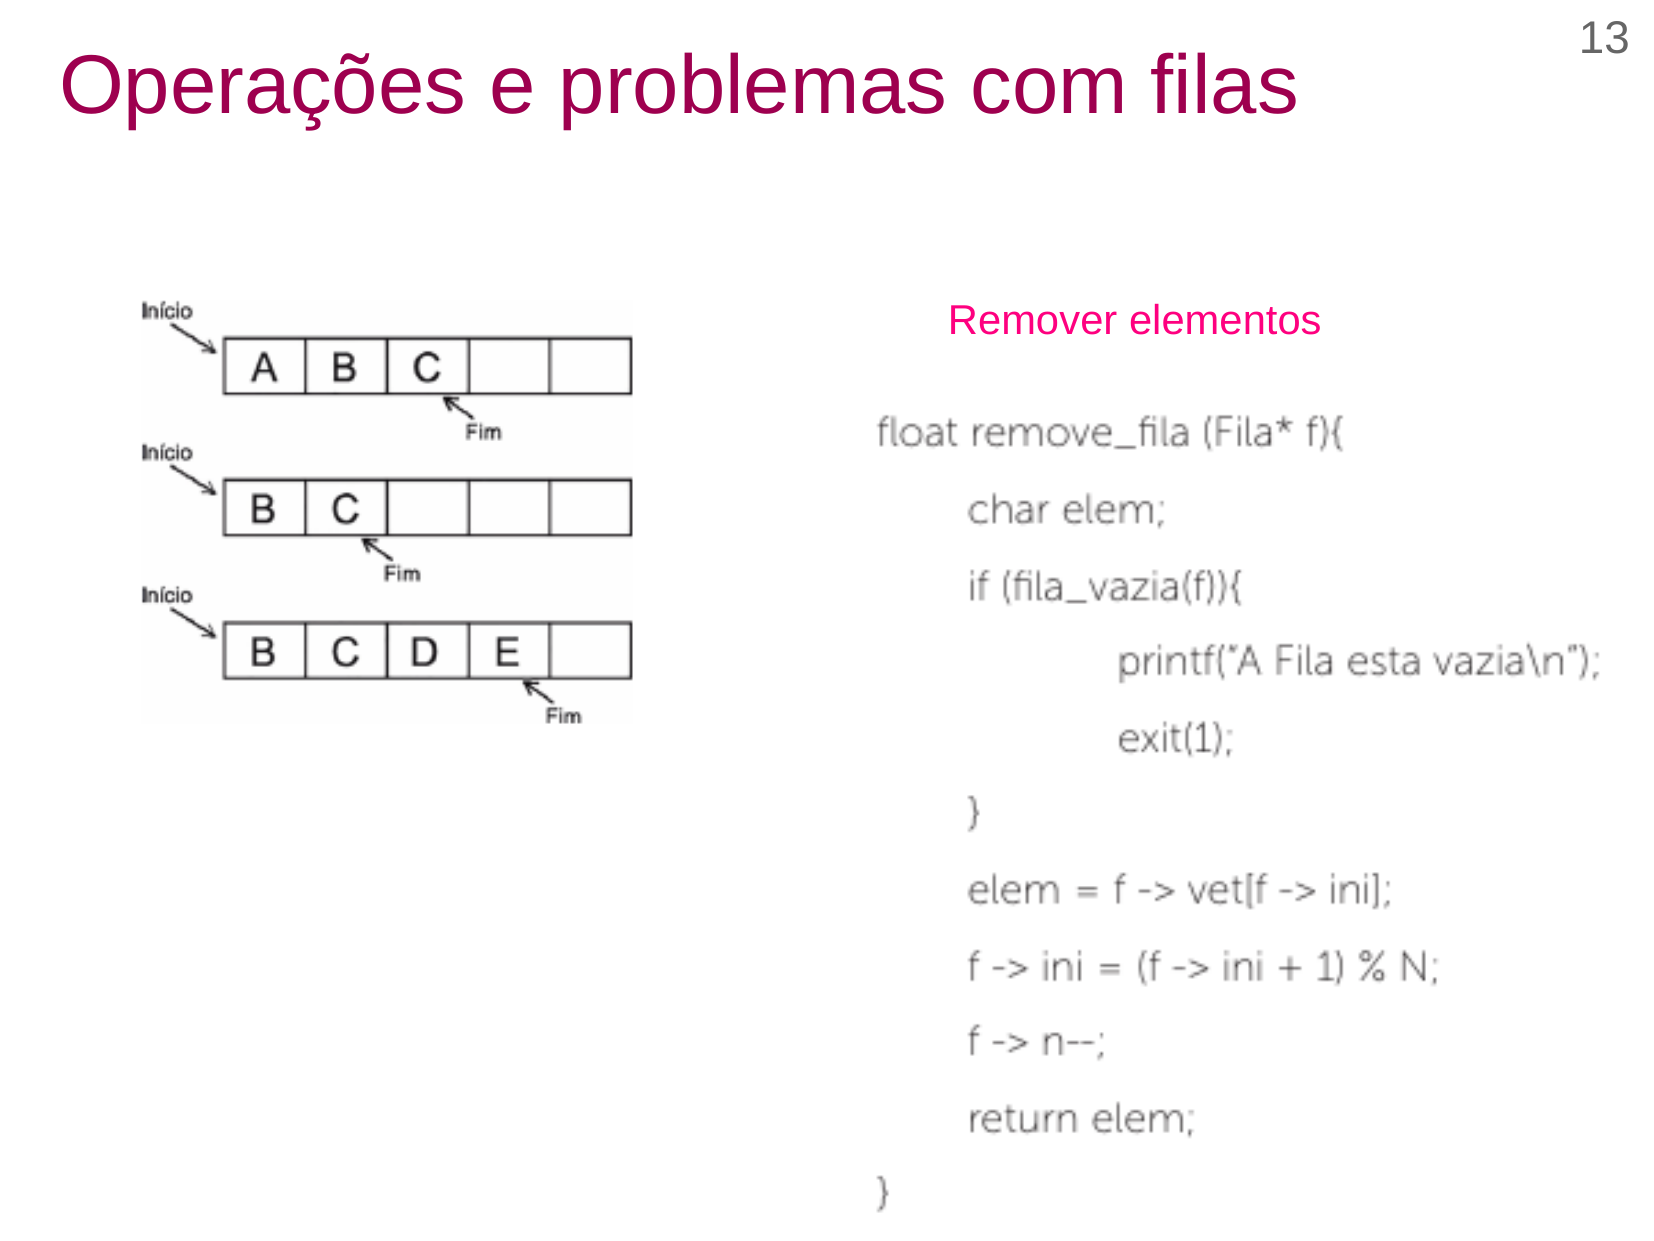

13
# Operações e problemas com filas
Remover elementos